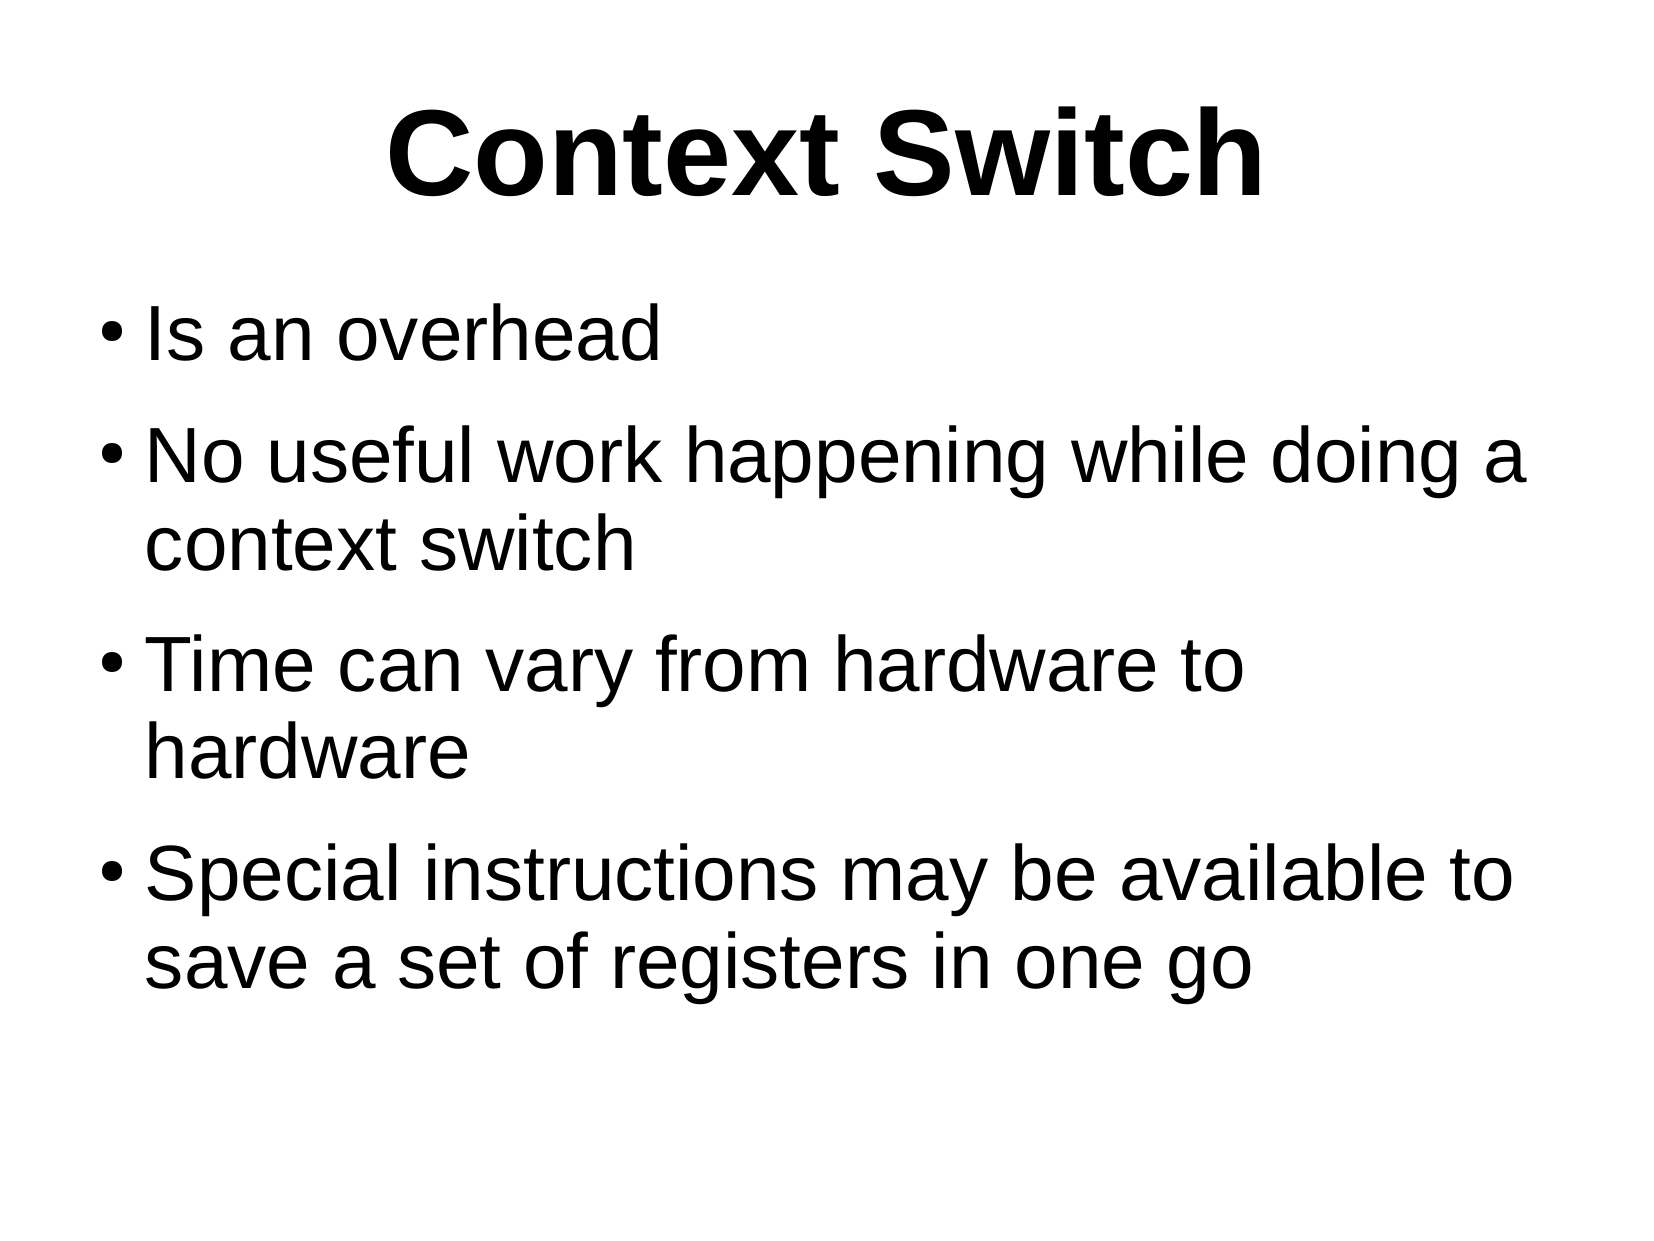

# Context Switch
Is an overhead
No useful work happening while doing a context switch
Time can vary from hardware to hardware
Special instructions may be available to save a set of registers in one go